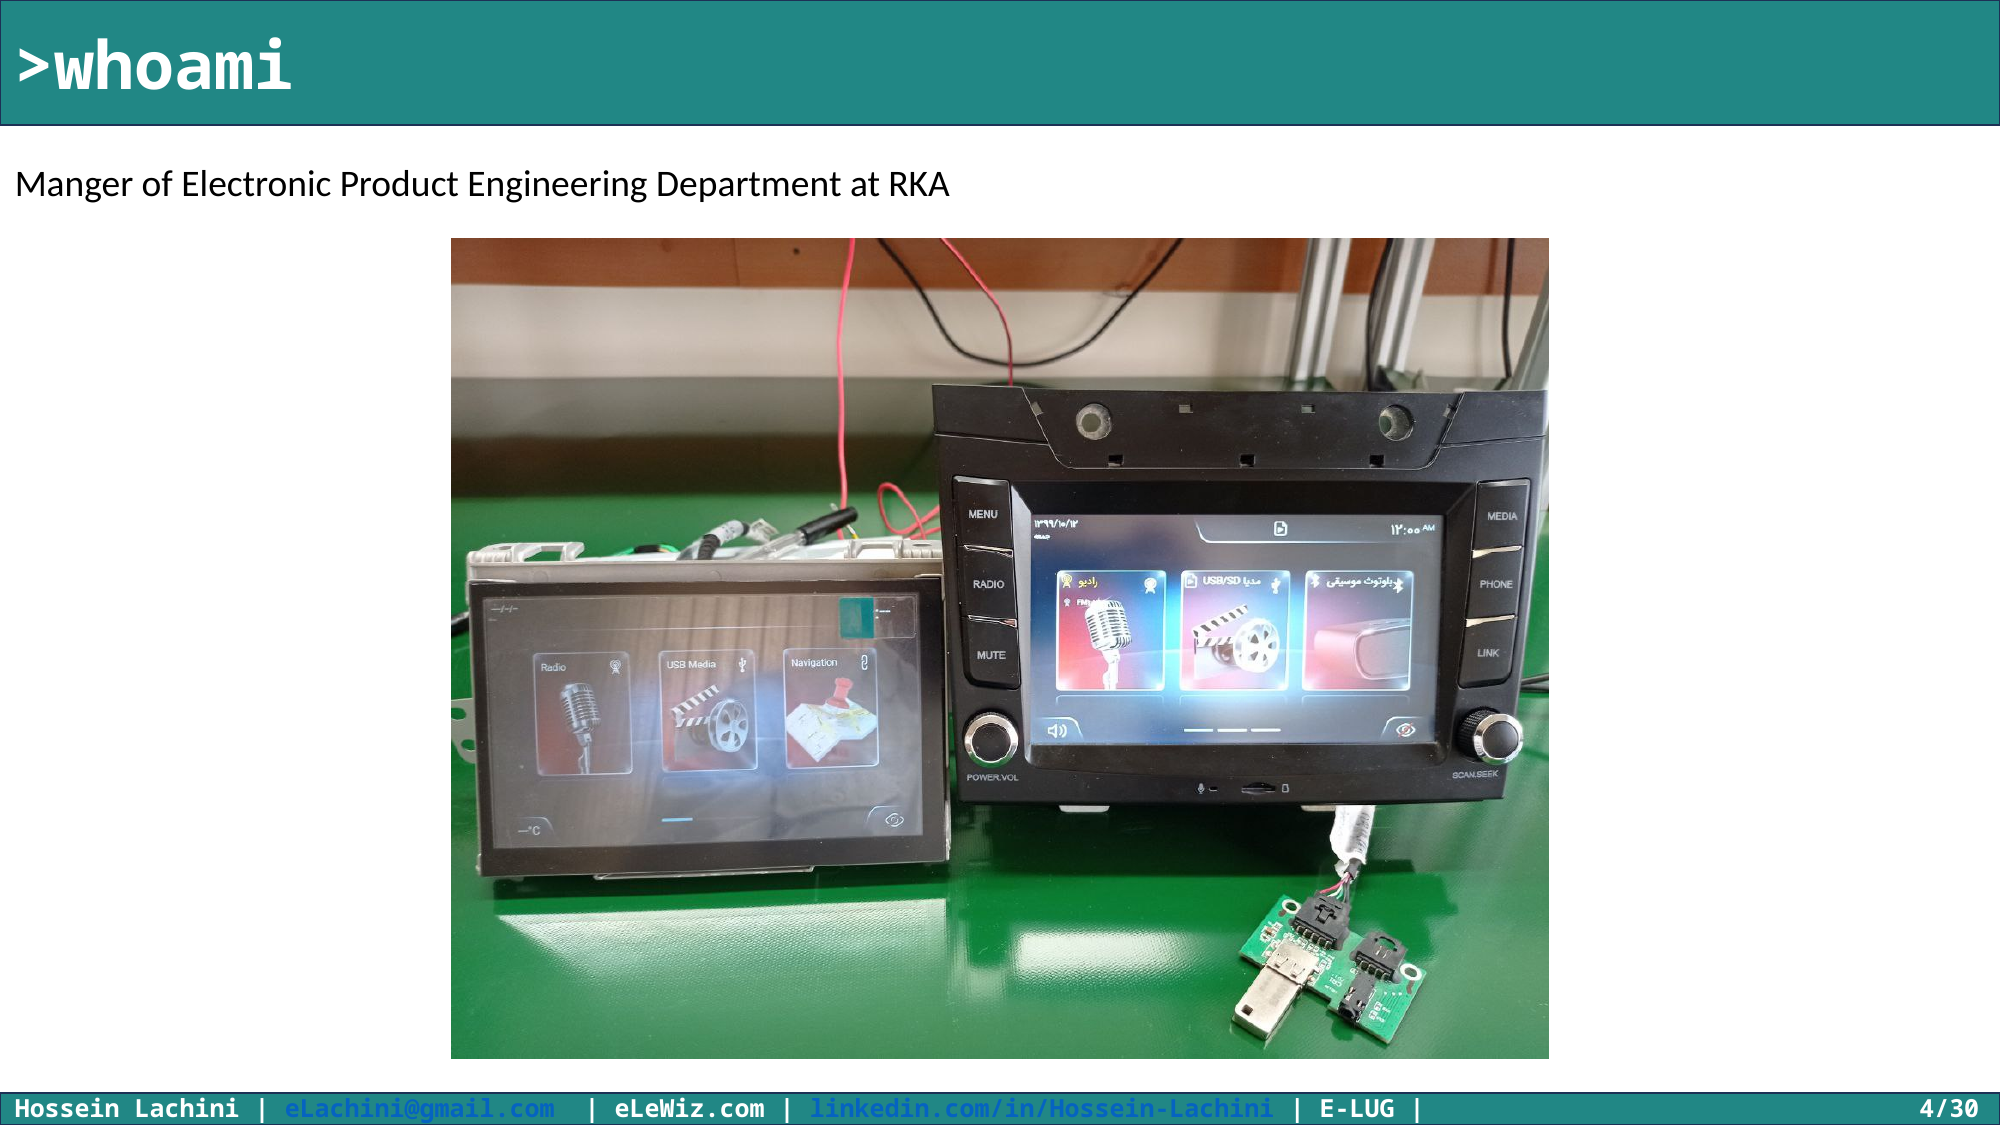

>whoami
Manger of Electronic Product Engineering Department at RKA
Hossein Lachini | eLachini@gmail.com | eLeWiz.com | linkedin.com/in/Hossein-Lachini | E-LUG | 4/30